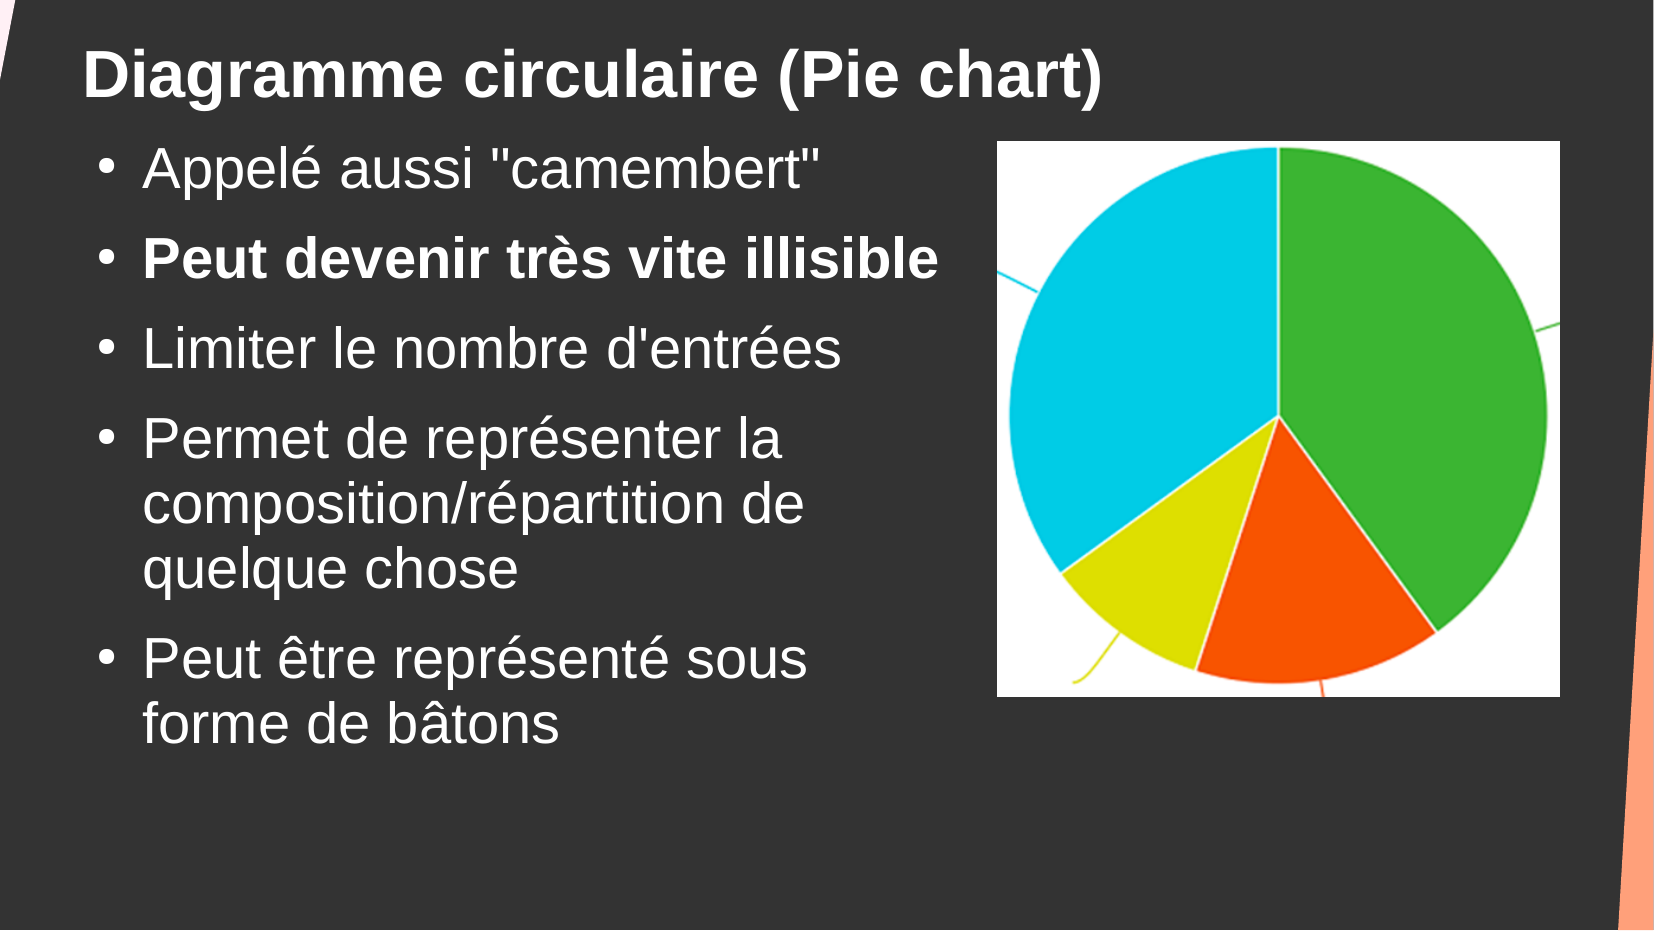

# Diagramme circulaire (Pie chart)
Appelé aussi "camembert"
Peut devenir très vite illisible
Limiter le nombre d'entrées
Permet de représenter la composition/répartition de quelque chose
Peut être représenté sous forme de bâtons